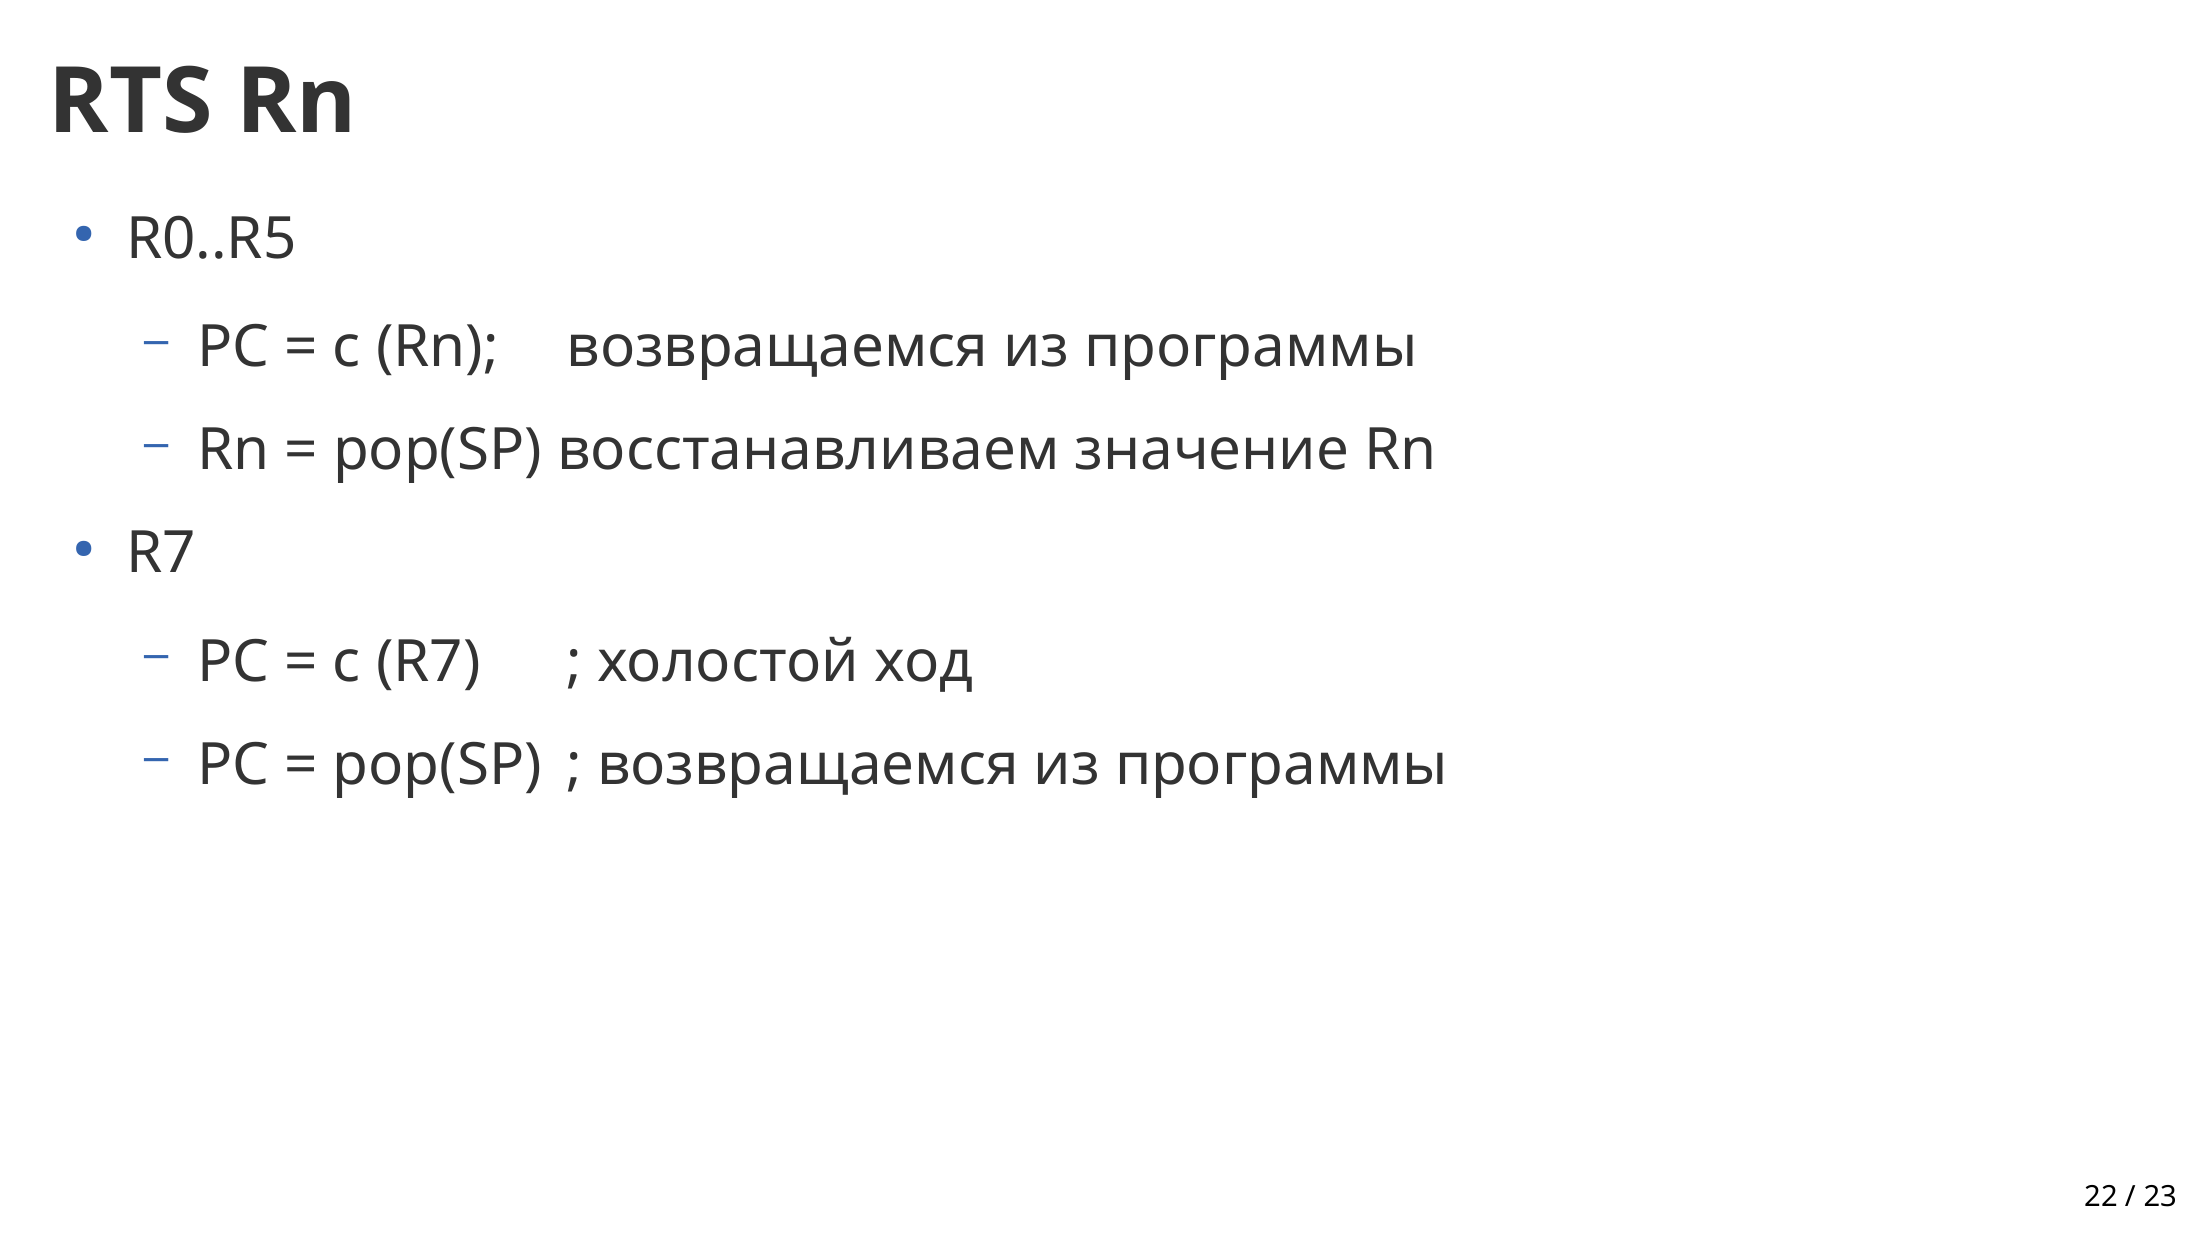

# RTS Rn
R0..R5
PC = с (Rn);	возвращаемся из программы
Rn = pop(SP) восстанавливаем значение Rn
R7
PC = с (R7)		; холостой ход
PC = pop(SP)	; возвращаемся из программы
22